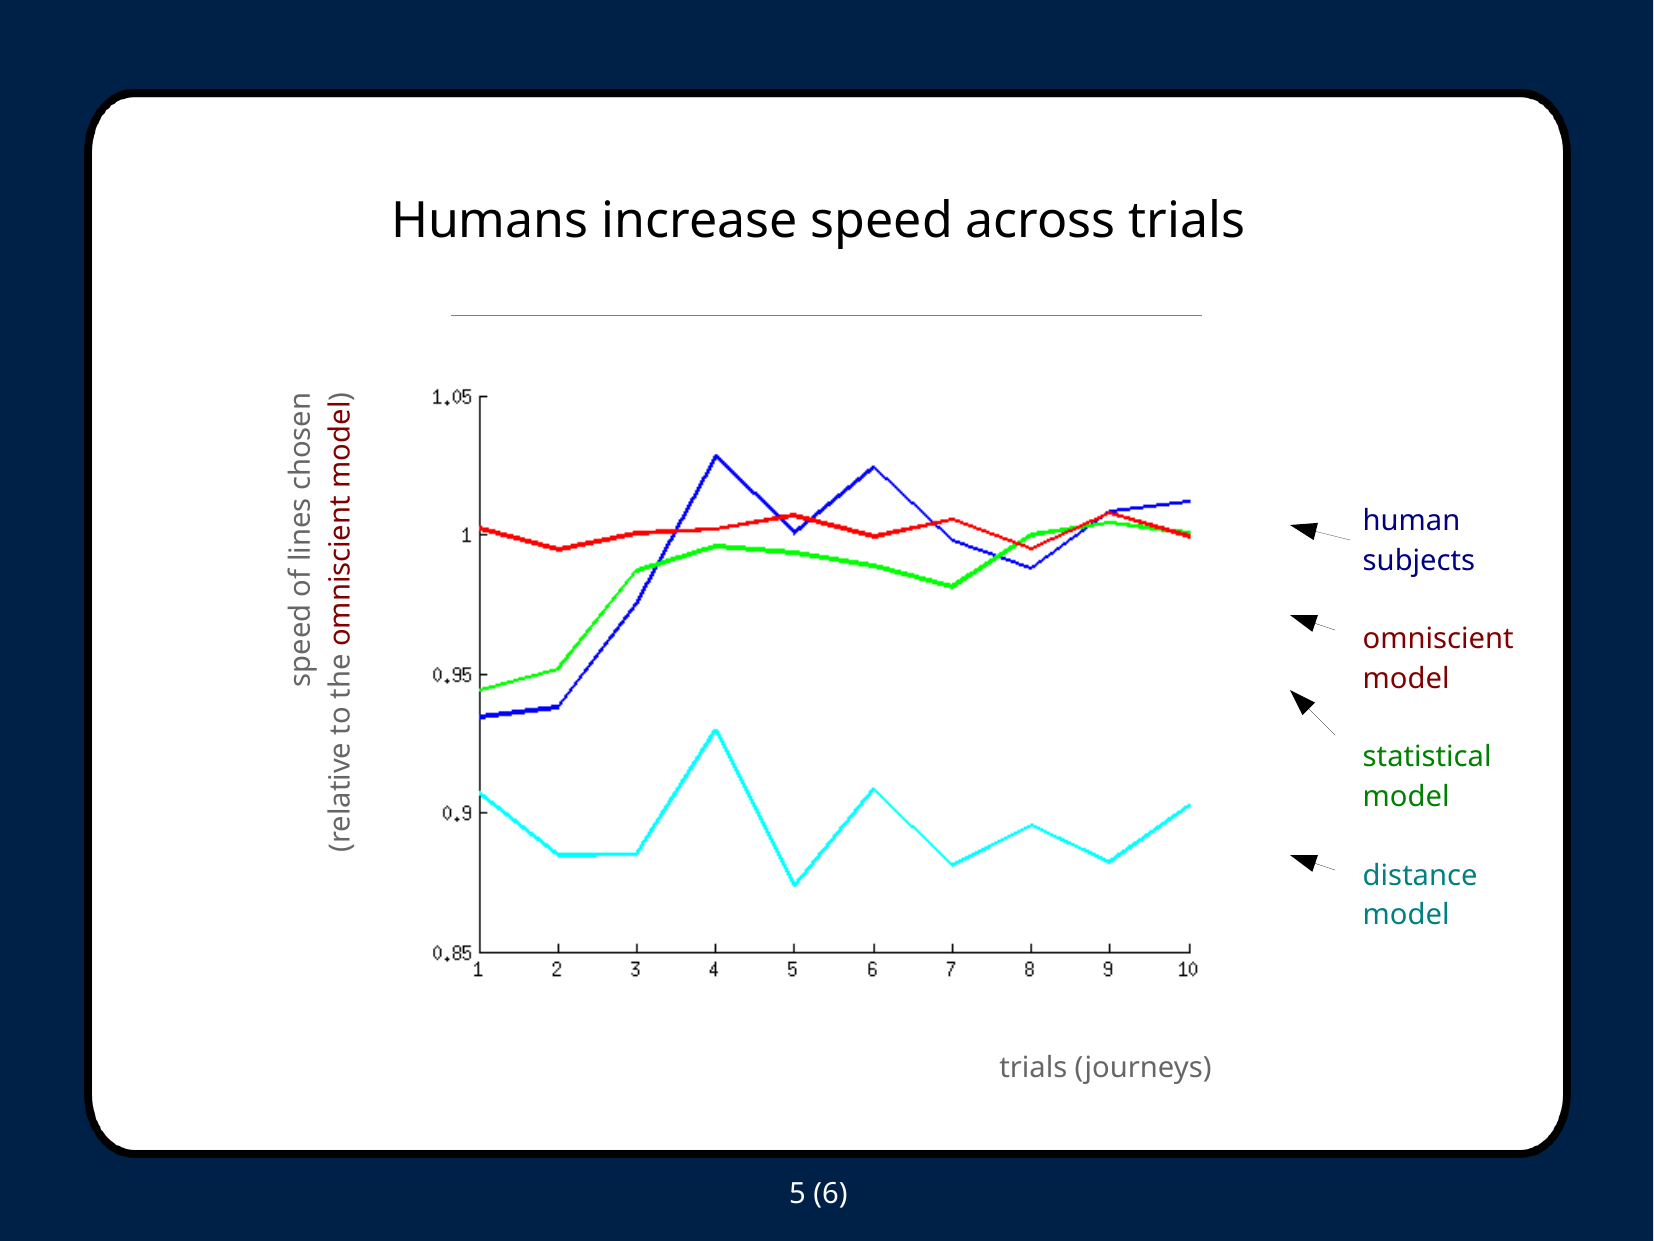

# Humans increase speed across trials
human
subjects
omniscient
model
speed of lines chosen
(relative to the omniscient model)
statistical
model
distance
model
trials (journeys)
5 (6)